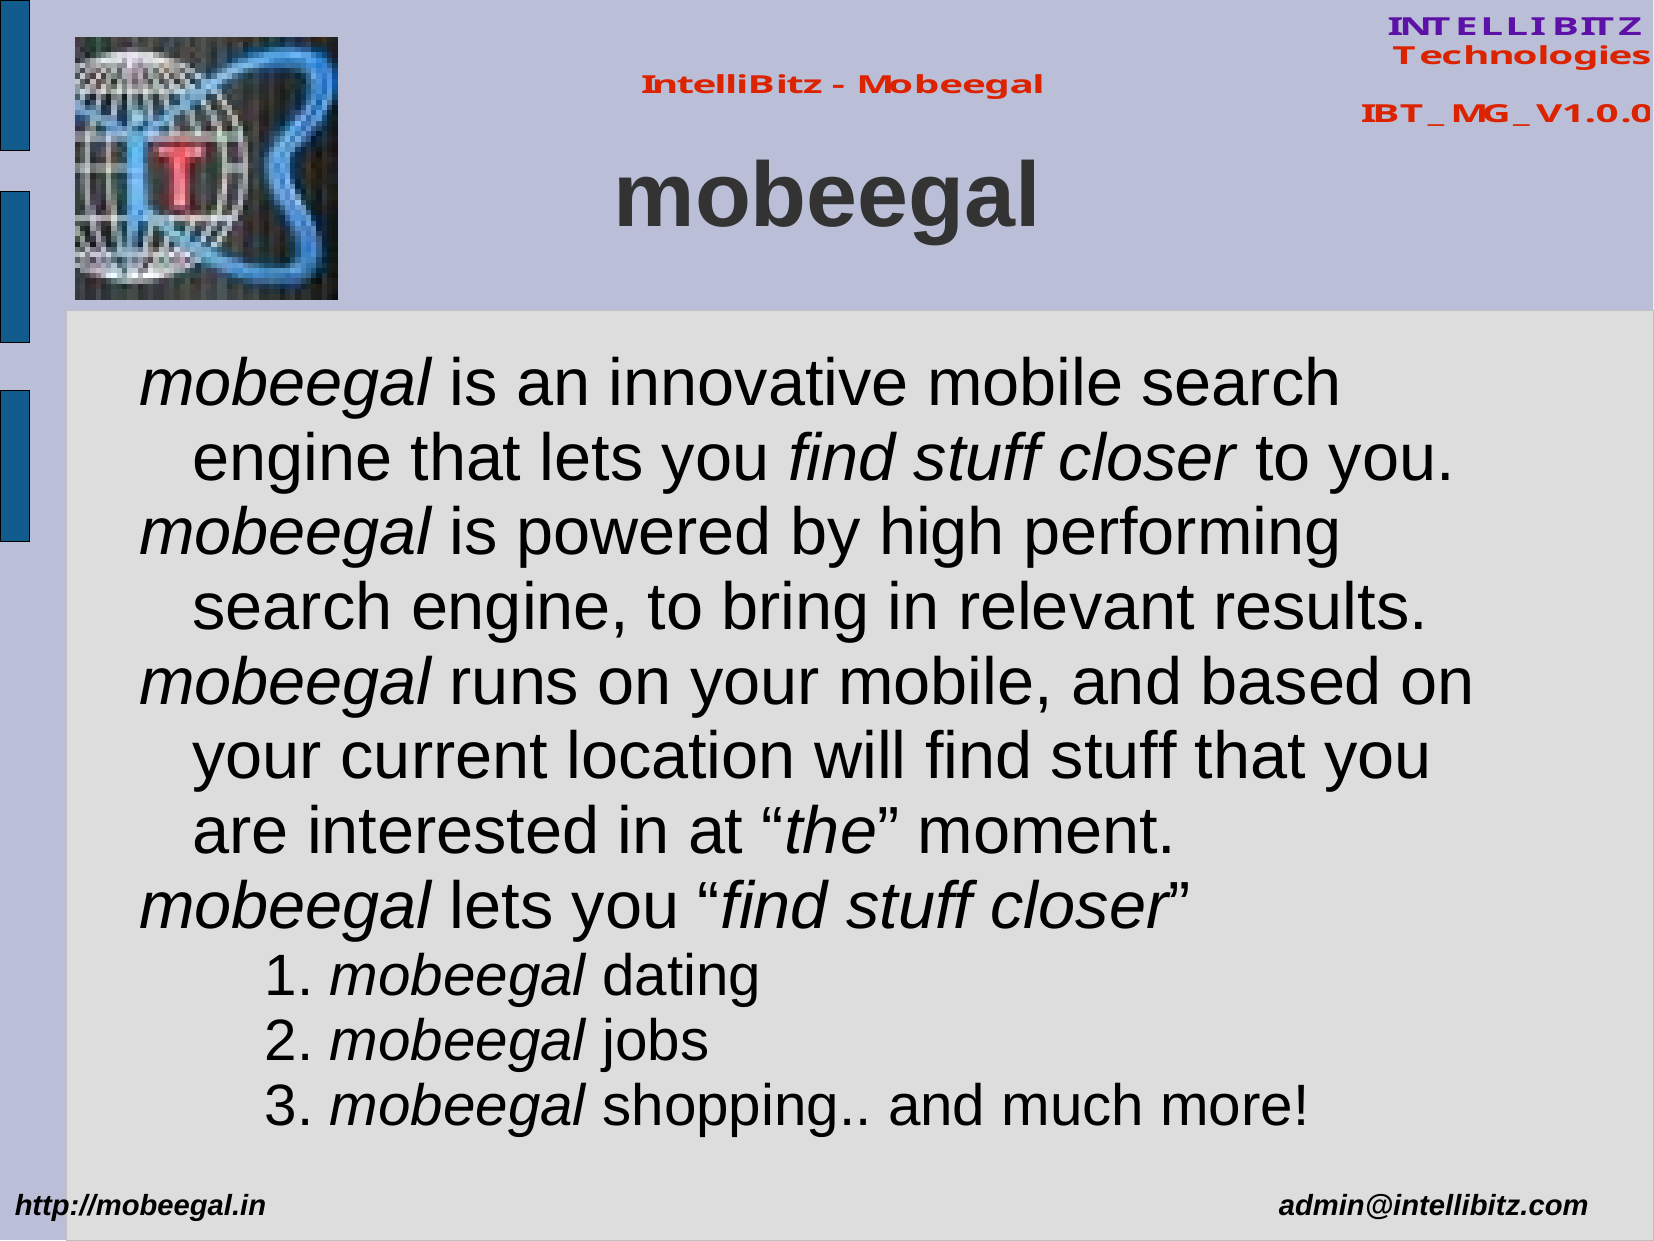

# mobeegal
mobeegal is an innovative mobile search engine that lets you find stuff closer to you.
mobeegal is powered by high performing search engine, to bring in relevant results.
mobeegal runs on your mobile, and based on your current location will find stuff that you are interested in at “the” moment.
mobeegal lets you “find stuff closer”
 1. mobeegal dating
 2. mobeegal jobs
 3. mobeegal shopping.. and much more!
http://mobeegal.in admin@intellibitz.com